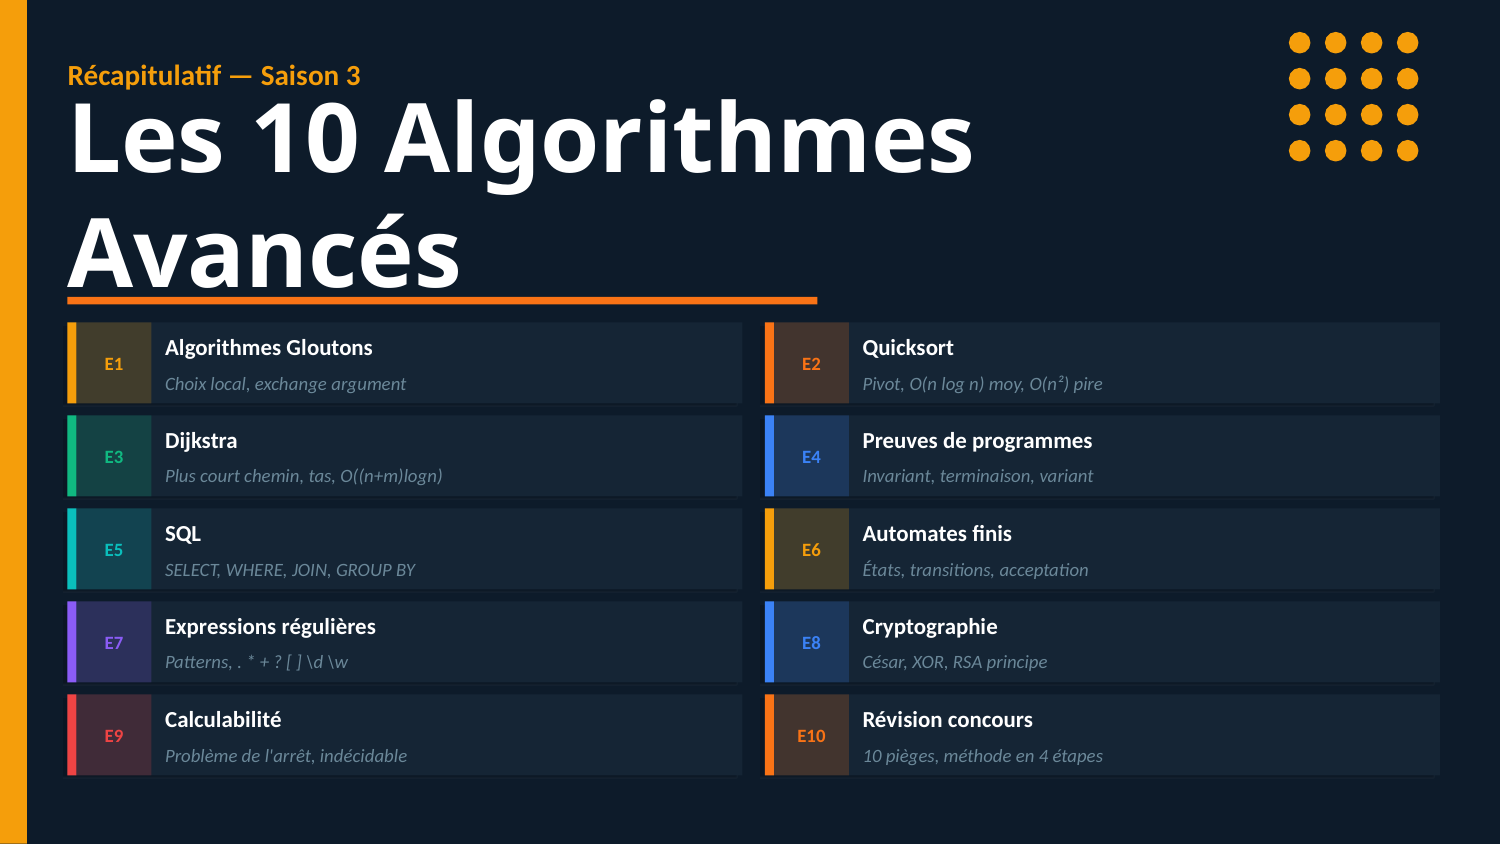

Récapitulatif — Saison 3
Les 10 Algorithmes
Avancés
E1
E2
Algorithmes Gloutons
Quicksort
Choix local, exchange argument
Pivot, O(n log n) moy, O(n²) pire
E3
E4
Dijkstra
Preuves de programmes
Plus court chemin, tas, O((n+m)logn)
Invariant, terminaison, variant
E5
E6
SQL
Automates finis
SELECT, WHERE, JOIN, GROUP BY
États, transitions, acceptation
E7
E8
Expressions régulières
Cryptographie
Patterns, . * + ? [ ] \d \w
César, XOR, RSA principe
E9
E10
Calculabilité
Révision concours
Problème de l'arrêt, indécidable
10 pièges, méthode en 4 étapes